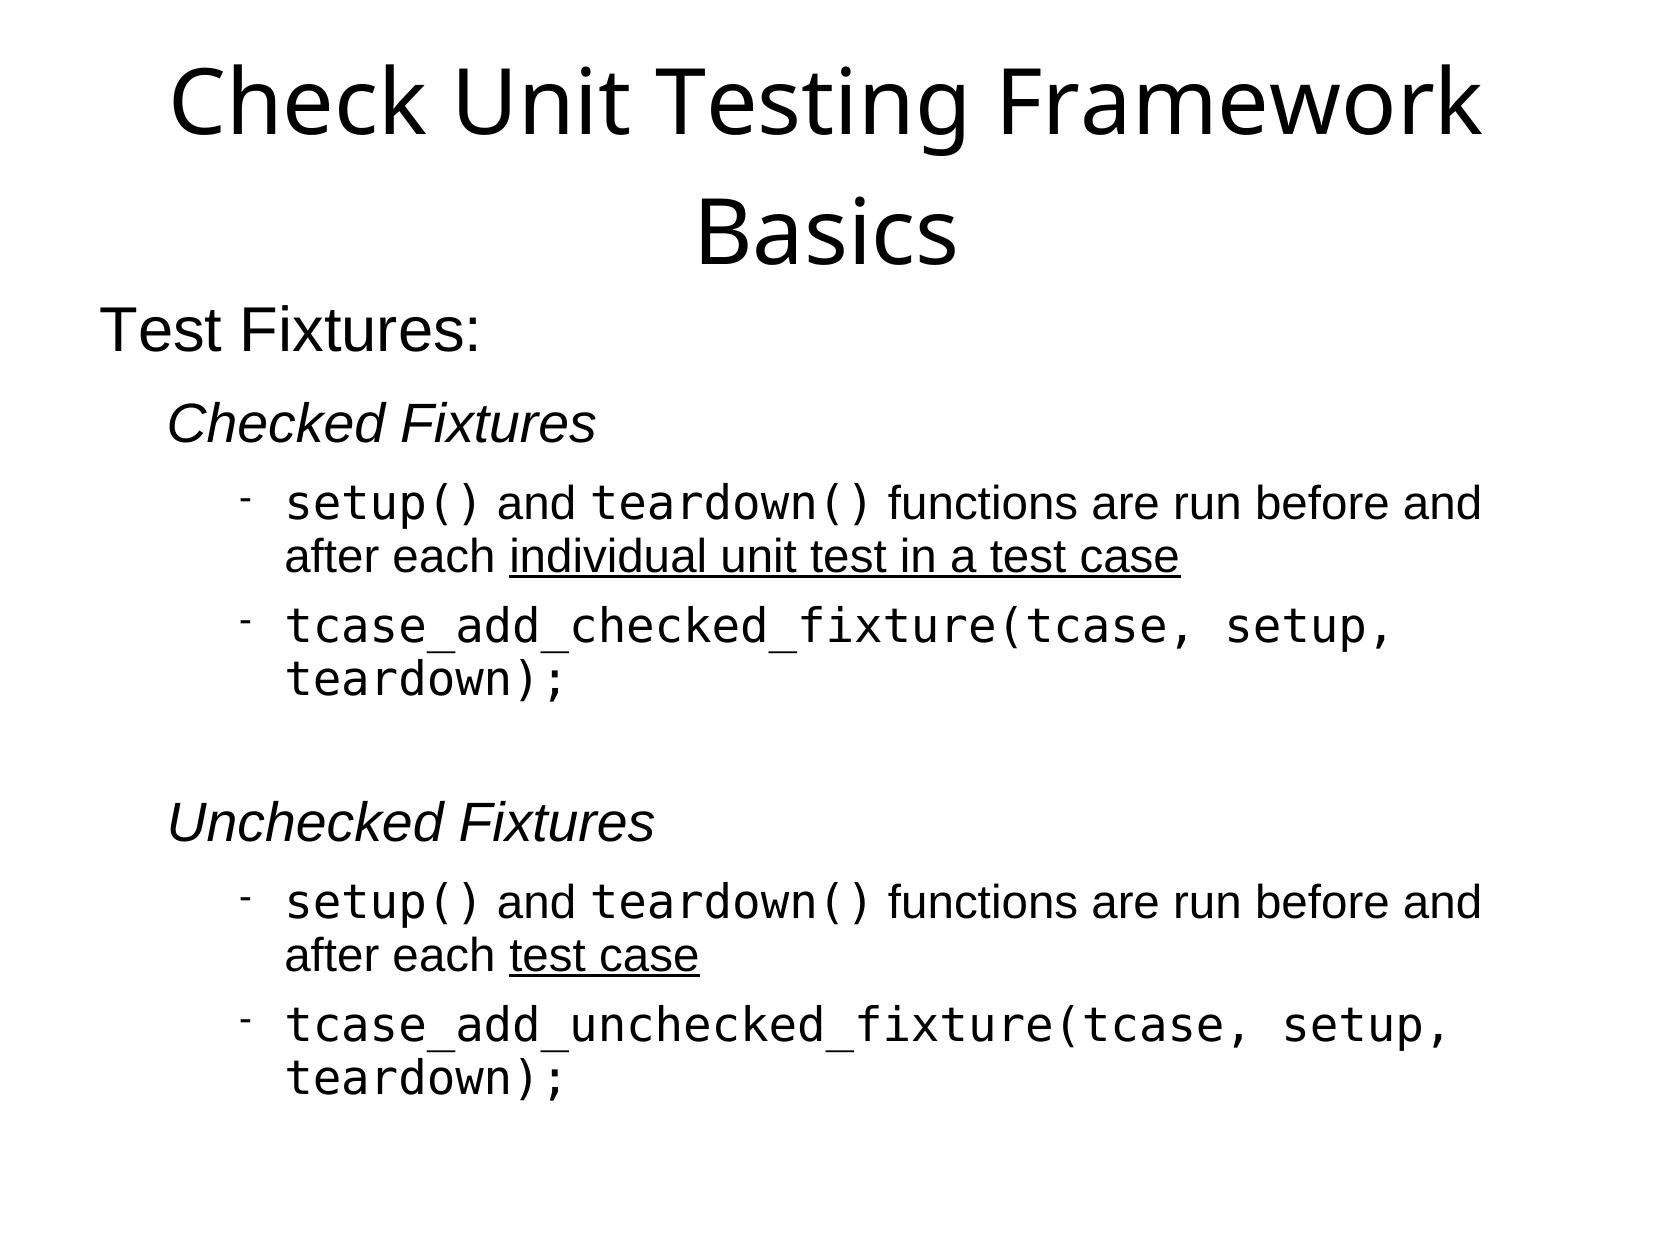

# Check Unit Testing Framework Basics
Test Fixtures:
Checked Fixtures
setup() and teardown() functions are run before and after each individual unit test in a test case
tcase_add_checked_fixture(tcase, setup, teardown);
Unchecked Fixtures
setup() and teardown() functions are run before and after each test case
tcase_add_unchecked_fixture(tcase, setup, teardown);